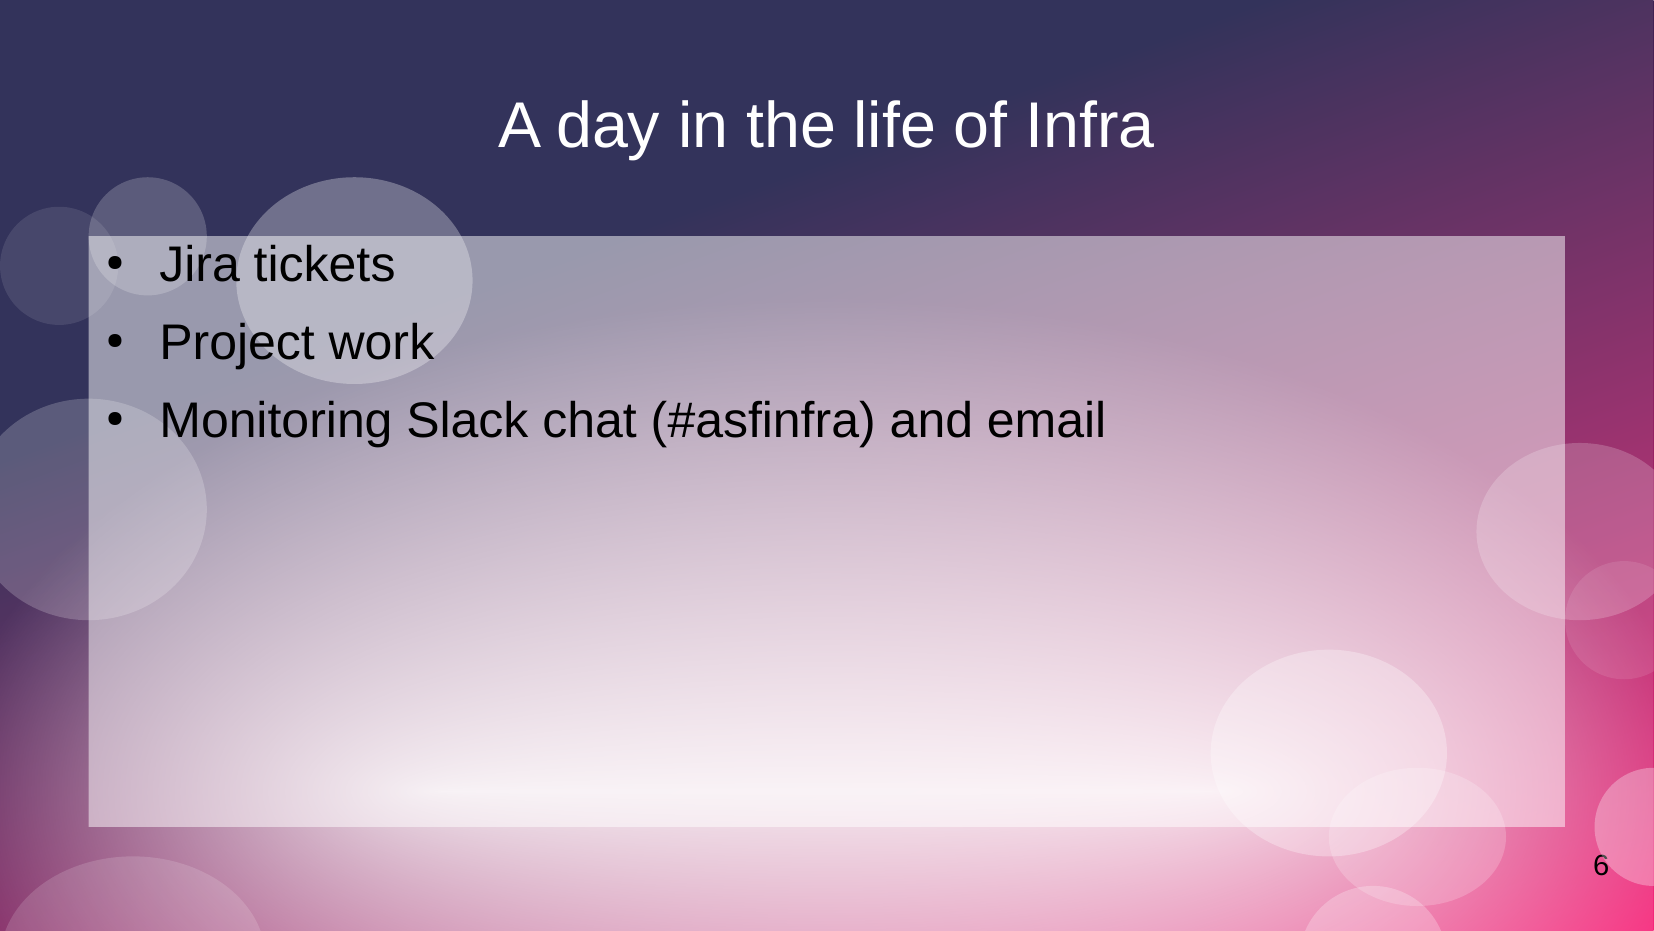

# A day in the life of Infra
Jira tickets
Project work
Monitoring Slack chat (#asfinfra) and email